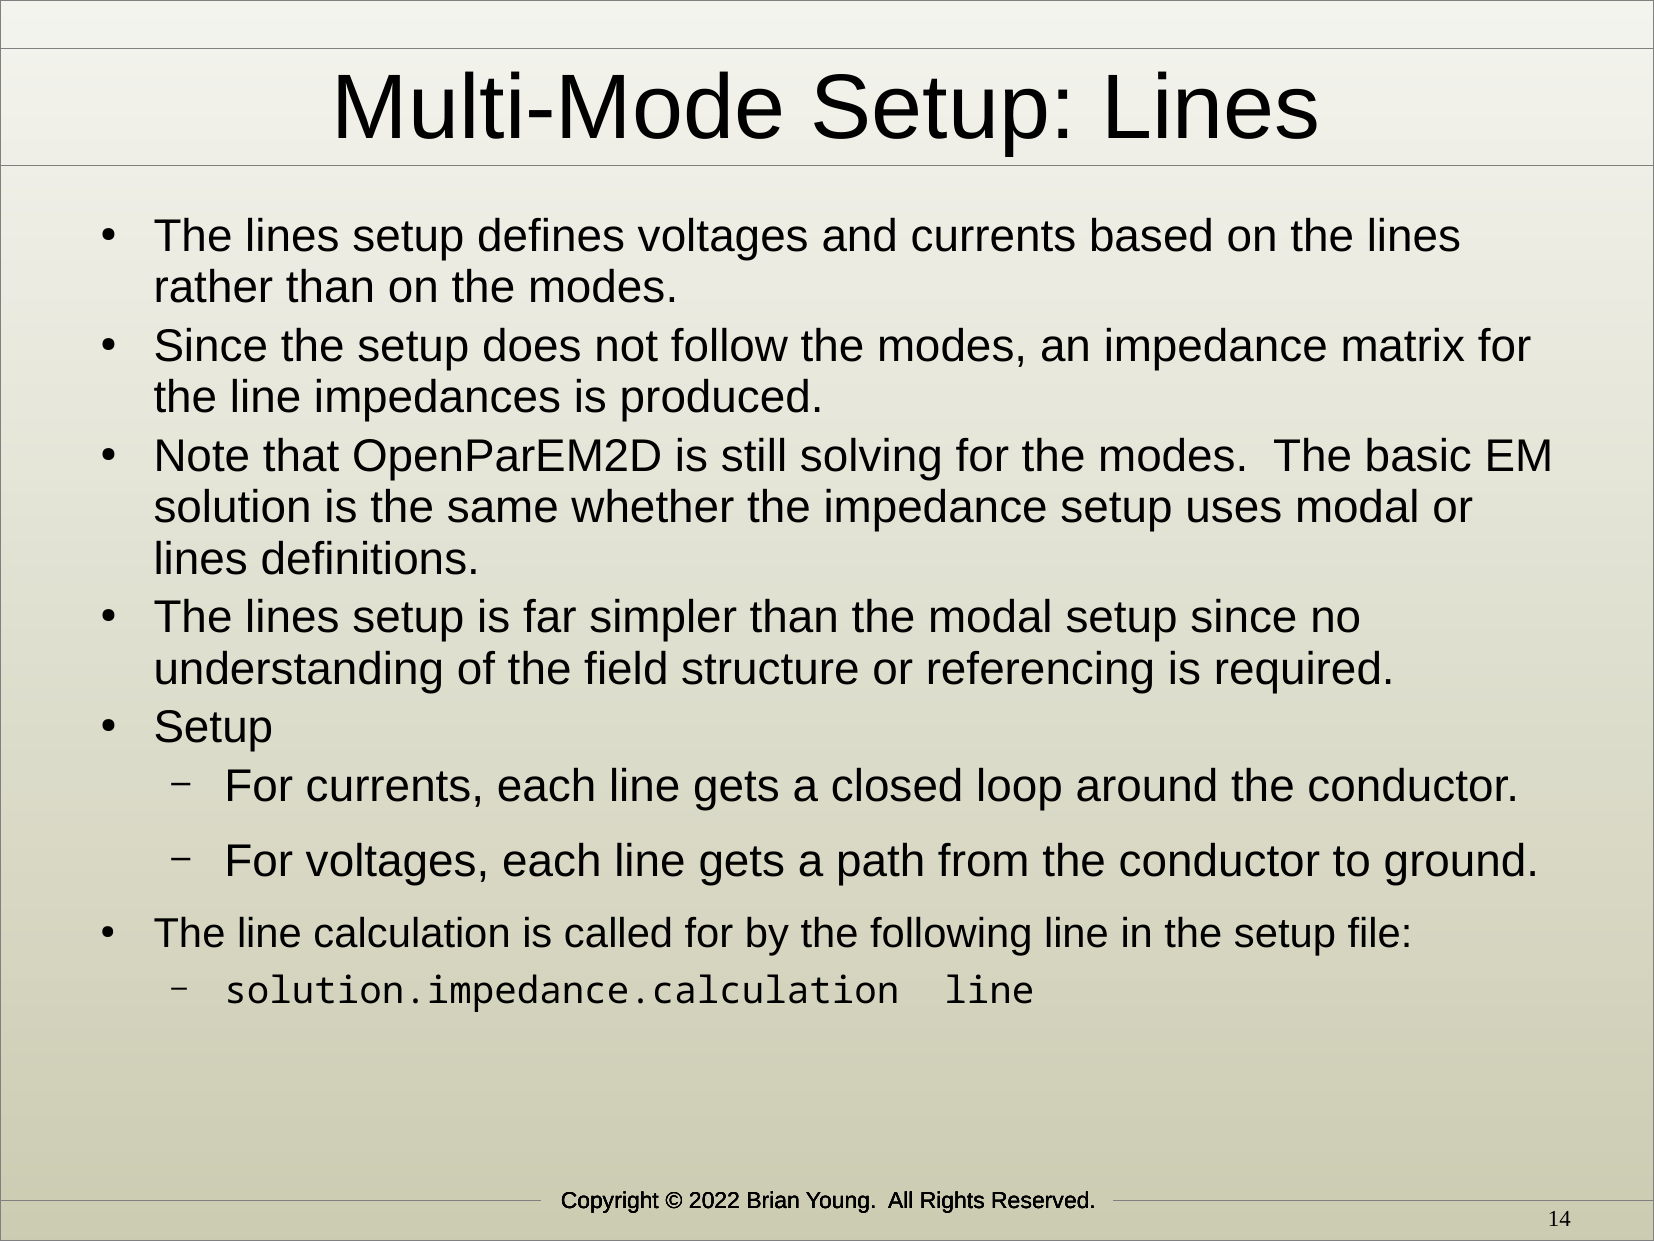

# Multi-Mode Setup: Lines
The lines setup defines voltages and currents based on the lines rather than on the modes.
Since the setup does not follow the modes, an impedance matrix for the line impedances is produced.
Note that OpenParEM2D is still solving for the modes. The basic EM solution is the same whether the impedance setup uses modal or lines definitions.
The lines setup is far simpler than the modal setup since no understanding of the field structure or referencing is required.
Setup
For currents, each line gets a closed loop around the conductor.
For voltages, each line gets a path from the conductor to ground.
The line calculation is called for by the following line in the setup file:
solution.impedance.calculation line
14